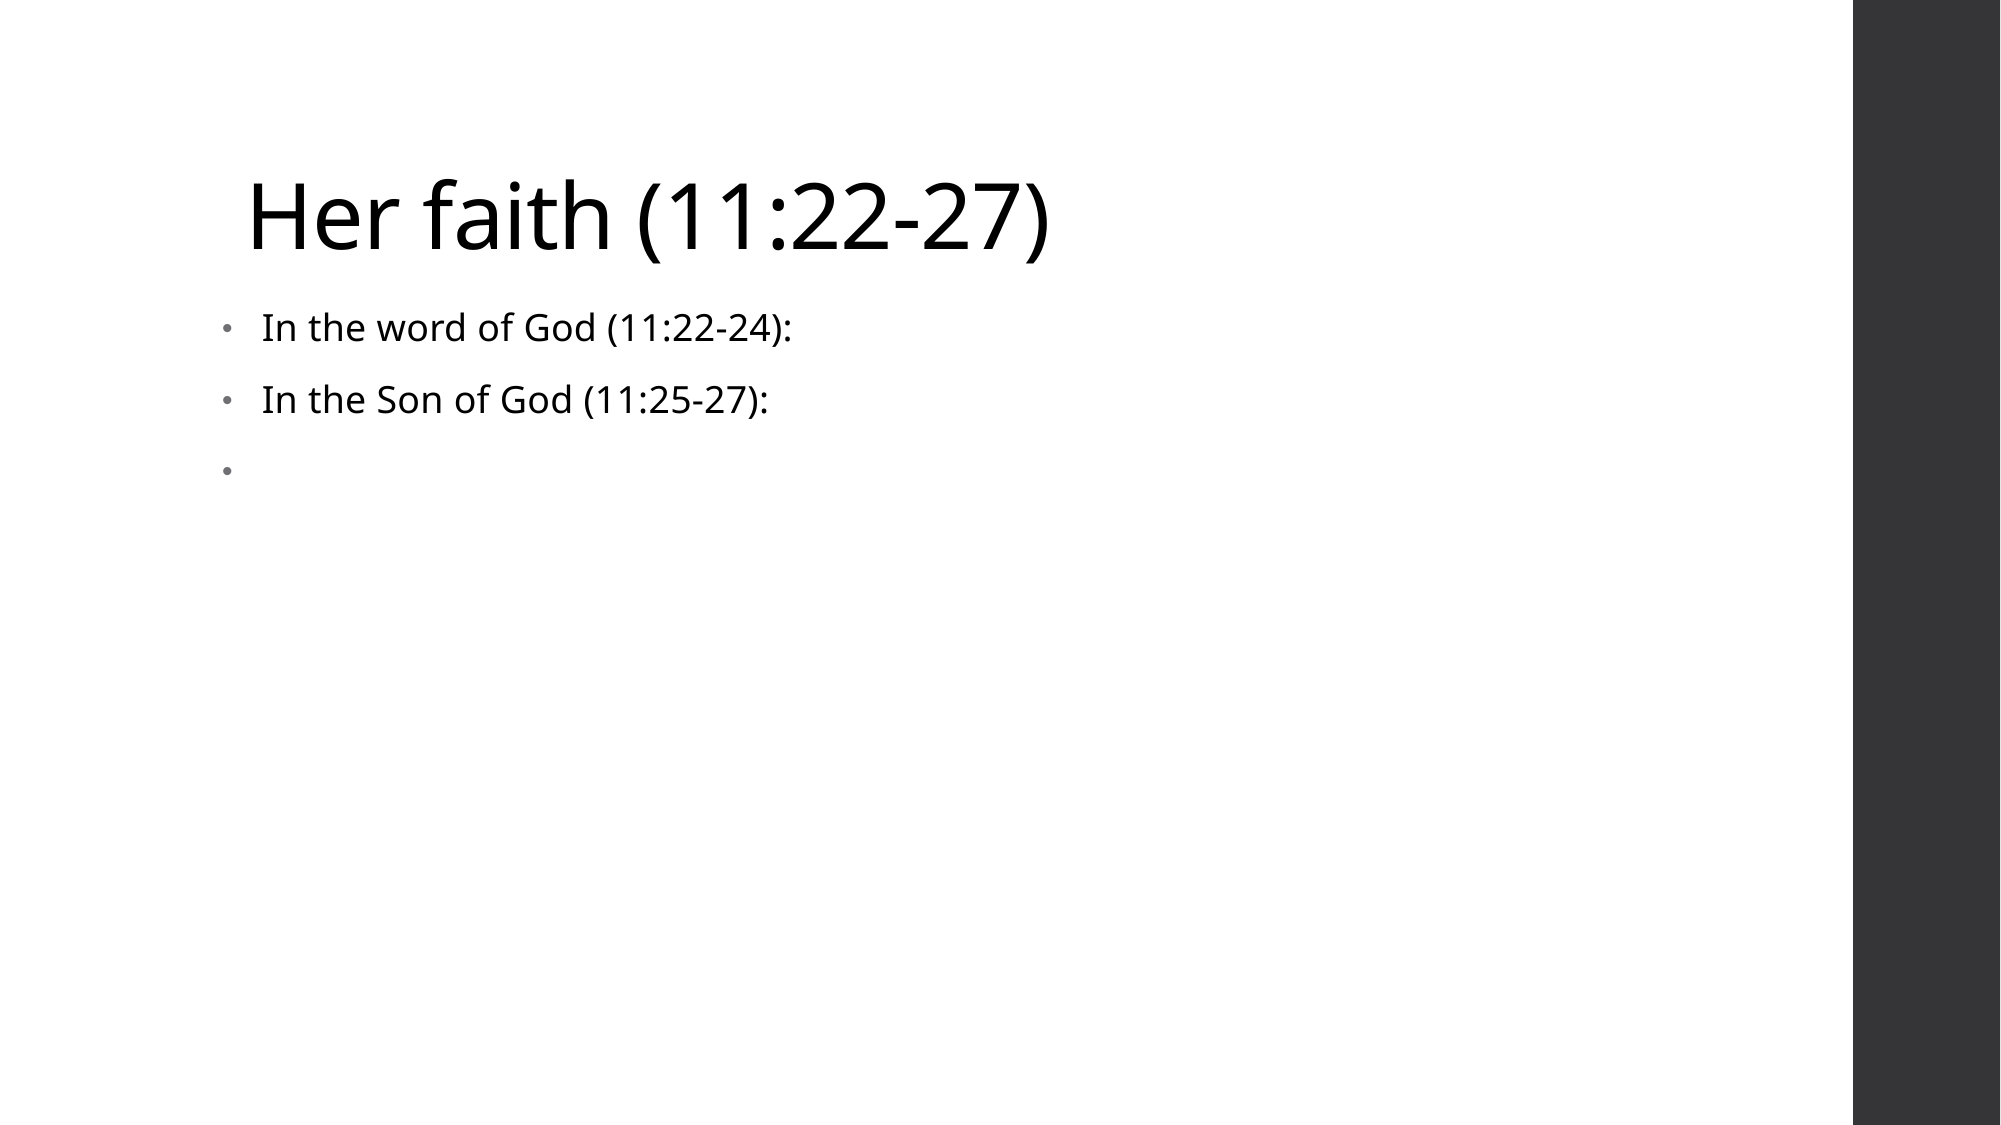

# Her faith (11:22-27)
 In the word of God (11:22-24):
 In the Son of God (11:25-27):